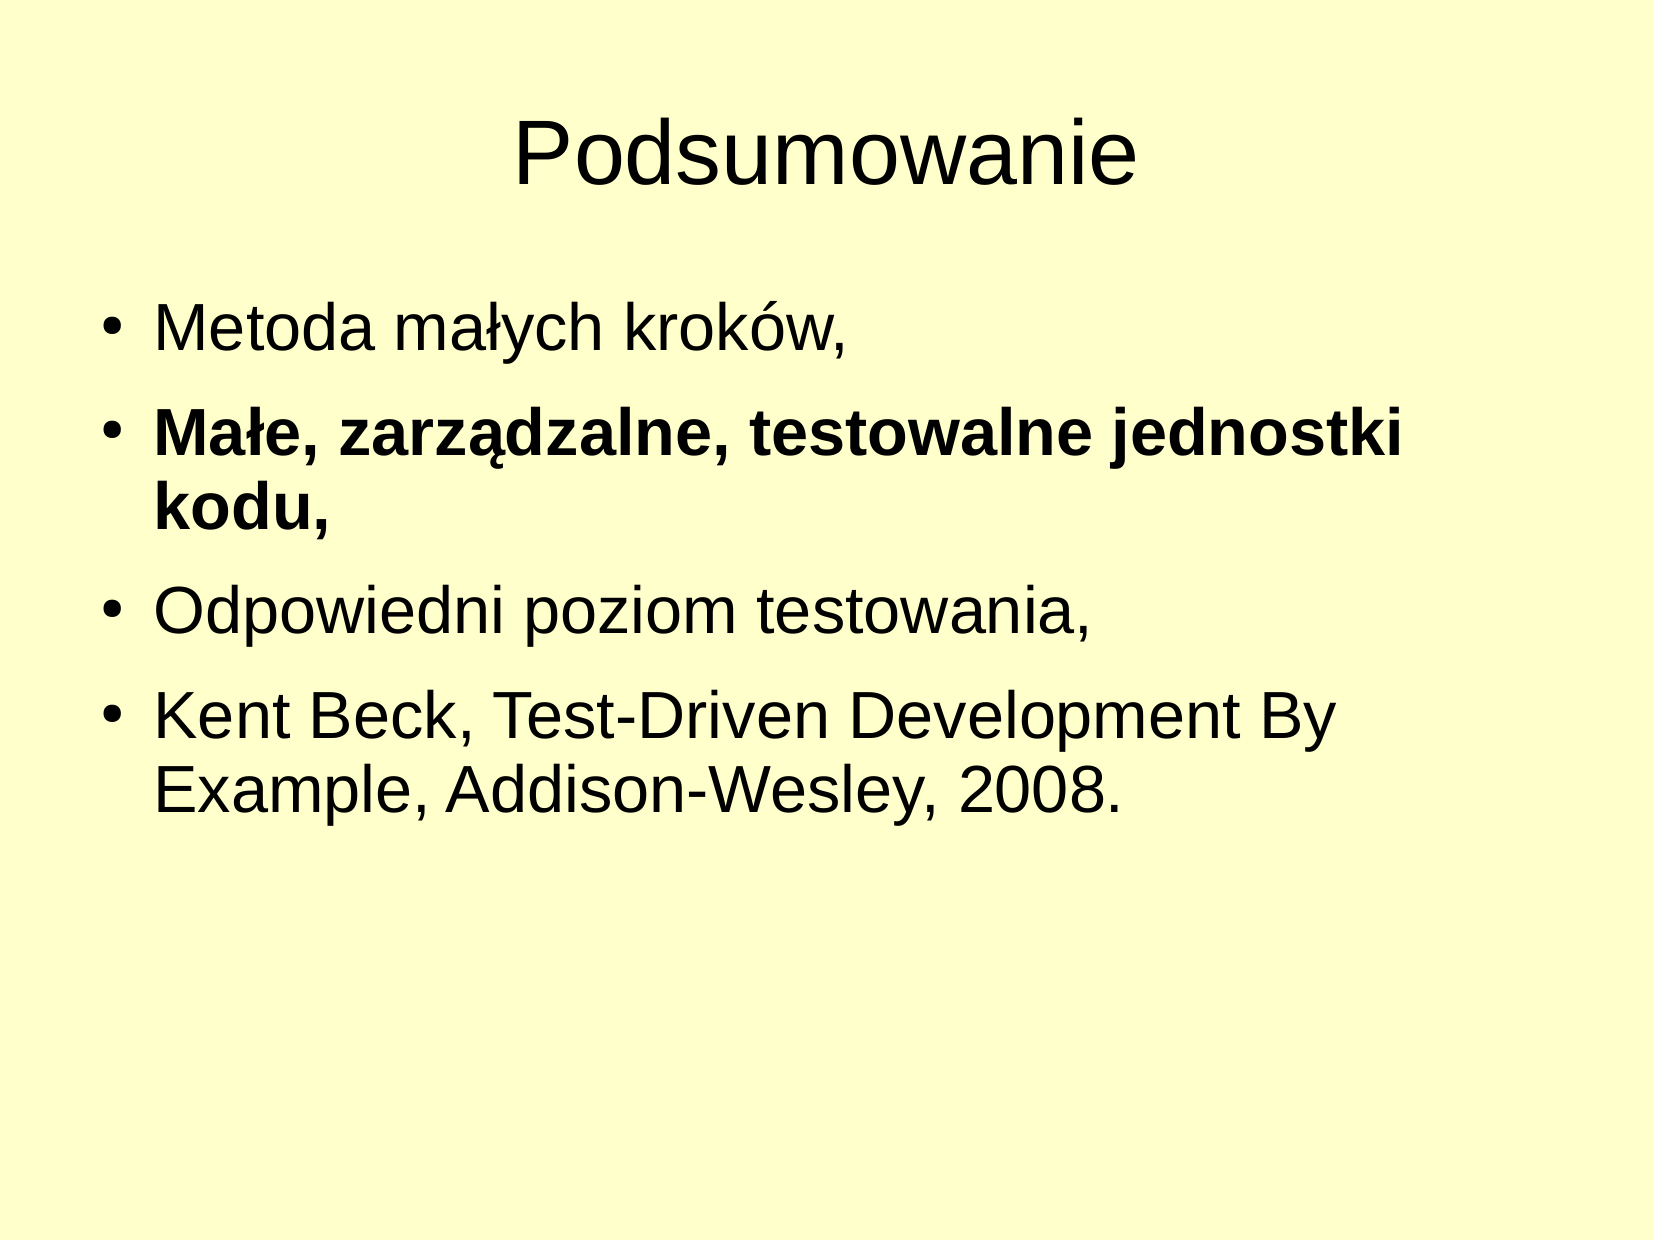

# Podsumowanie
Metoda małych kroków,
Małe, zarządzalne, testowalne jednostki kodu,
Odpowiedni poziom testowania,
Kent Beck, Test-Driven Development By Example, Addison-Wesley, 2008.